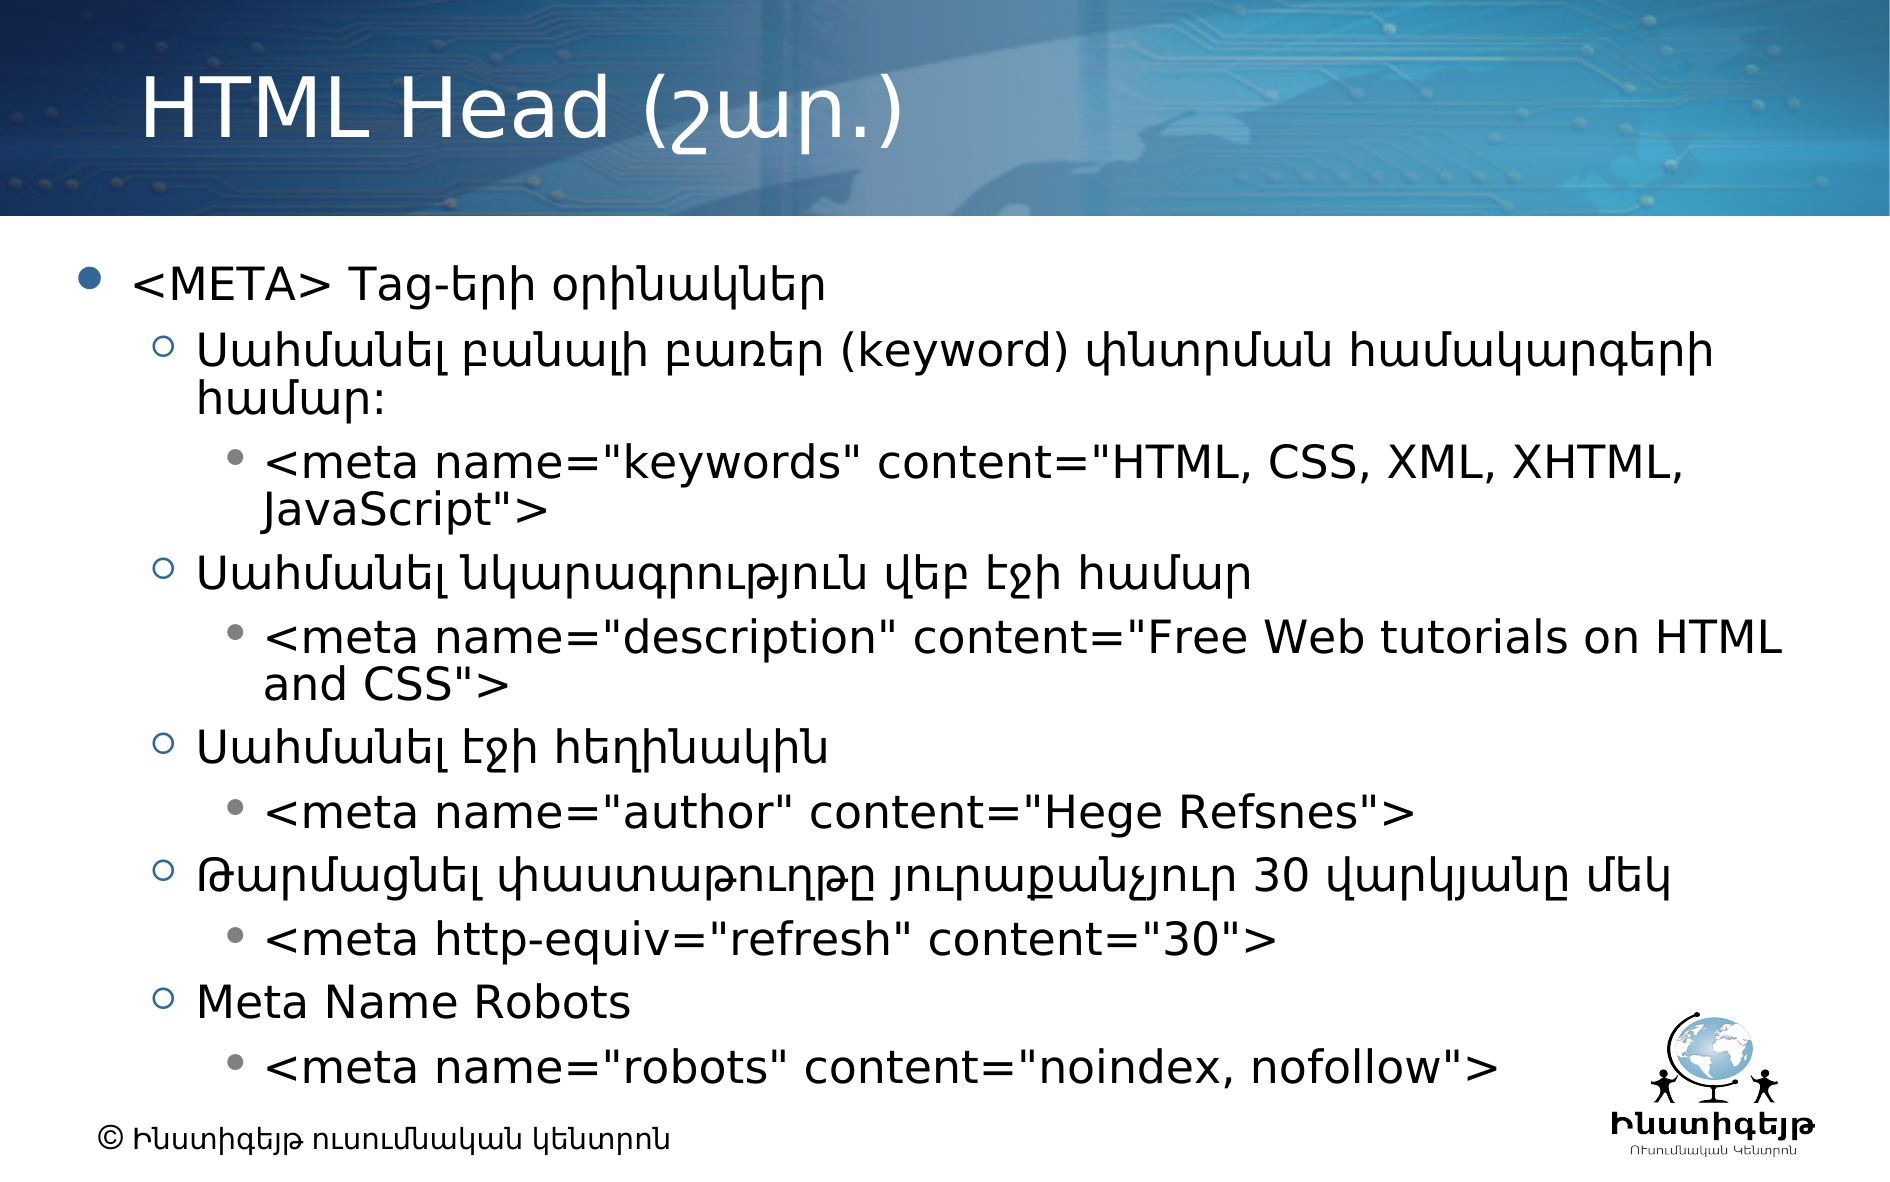

HTML Head (շար.)
# <META> Tag-երի օրինակներ
Սահմանել բանալի բառեր (keyword) փնտրման համակարգերի համար:
<meta name="keywords" content="HTML, CSS, XML, XHTML, JavaScript">
Սահմանել նկարագրություն վեբ էջի համար
<meta name="description" content="Free Web tutorials on HTML and CSS">
Սահմանել էջի հեղինակին
<meta name="author" content="Hege Refsnes">
Թարմացնել փաստաթուղթը յուրաքանչյուր 30 վարկյանը մեկ
<meta http-equiv="refresh" content="30">
Meta Name Robots
<meta name="robots" content="noindex, nofollow">